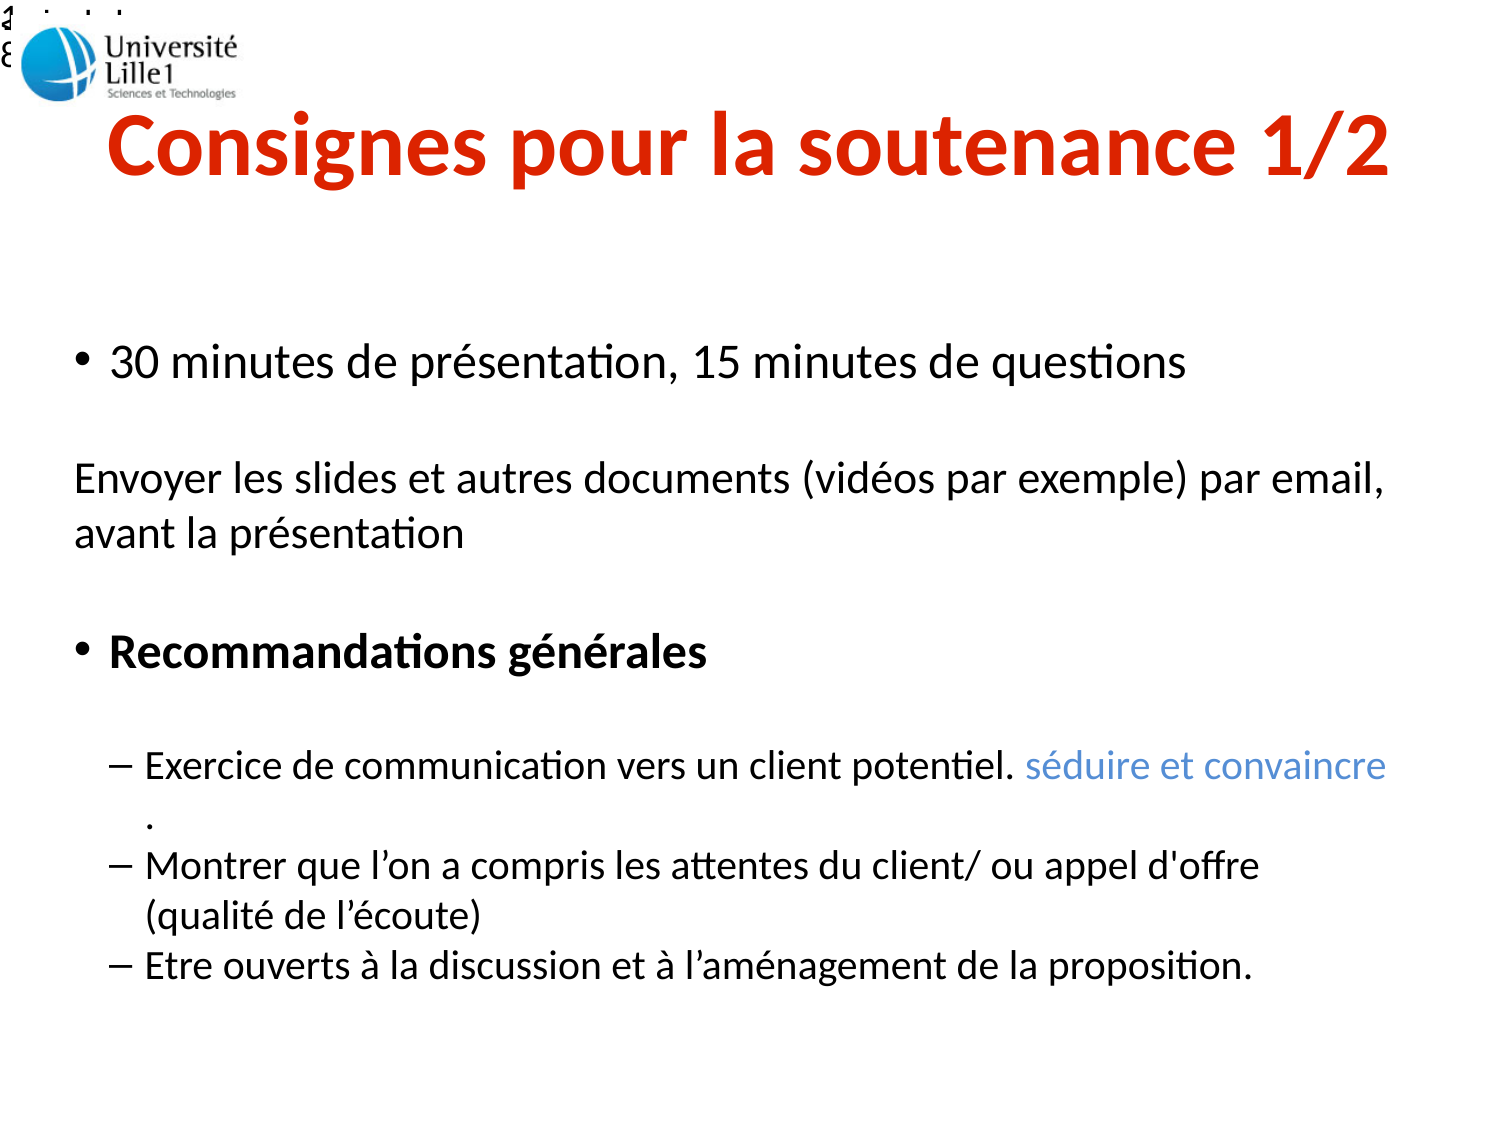

<pied de page>
Consignes pour la soutenance 1/2
30 minutes de présentation, 15 minutes de questions
Envoyer les slides et autres documents (vidéos par exemple) par email, avant la présentation
Recommandations générales
Exercice de communication vers un client potentiel. séduire et convaincre .
Montrer que l’on a compris les attentes du client/ ou appel d'offre (qualité de l’écoute)
Etre ouverts à la discussion et à l’aménagement de la proposition.